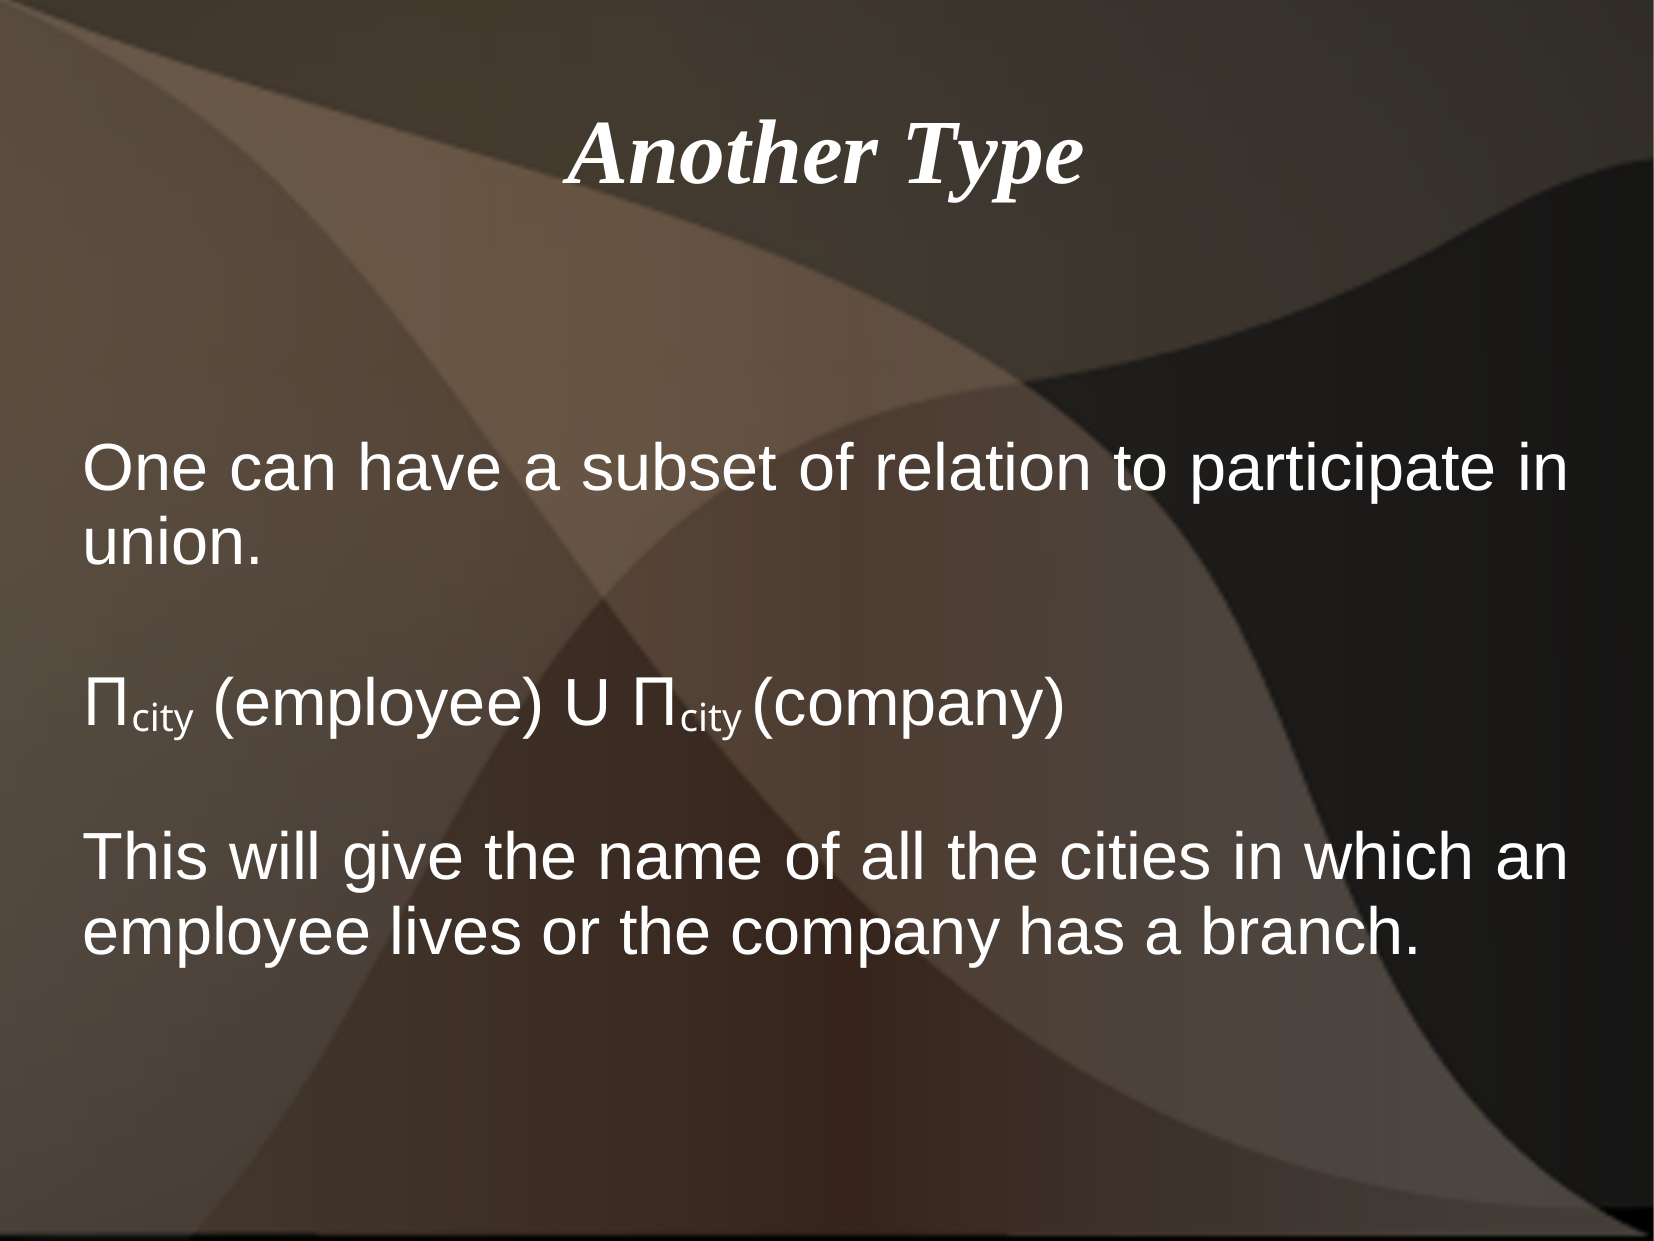

# Another Type
One can have a subset of relation to participate in union.
Πcity (employee) U Πcity (company)
This will give the name of all the cities in which an employee lives or the company has a branch.